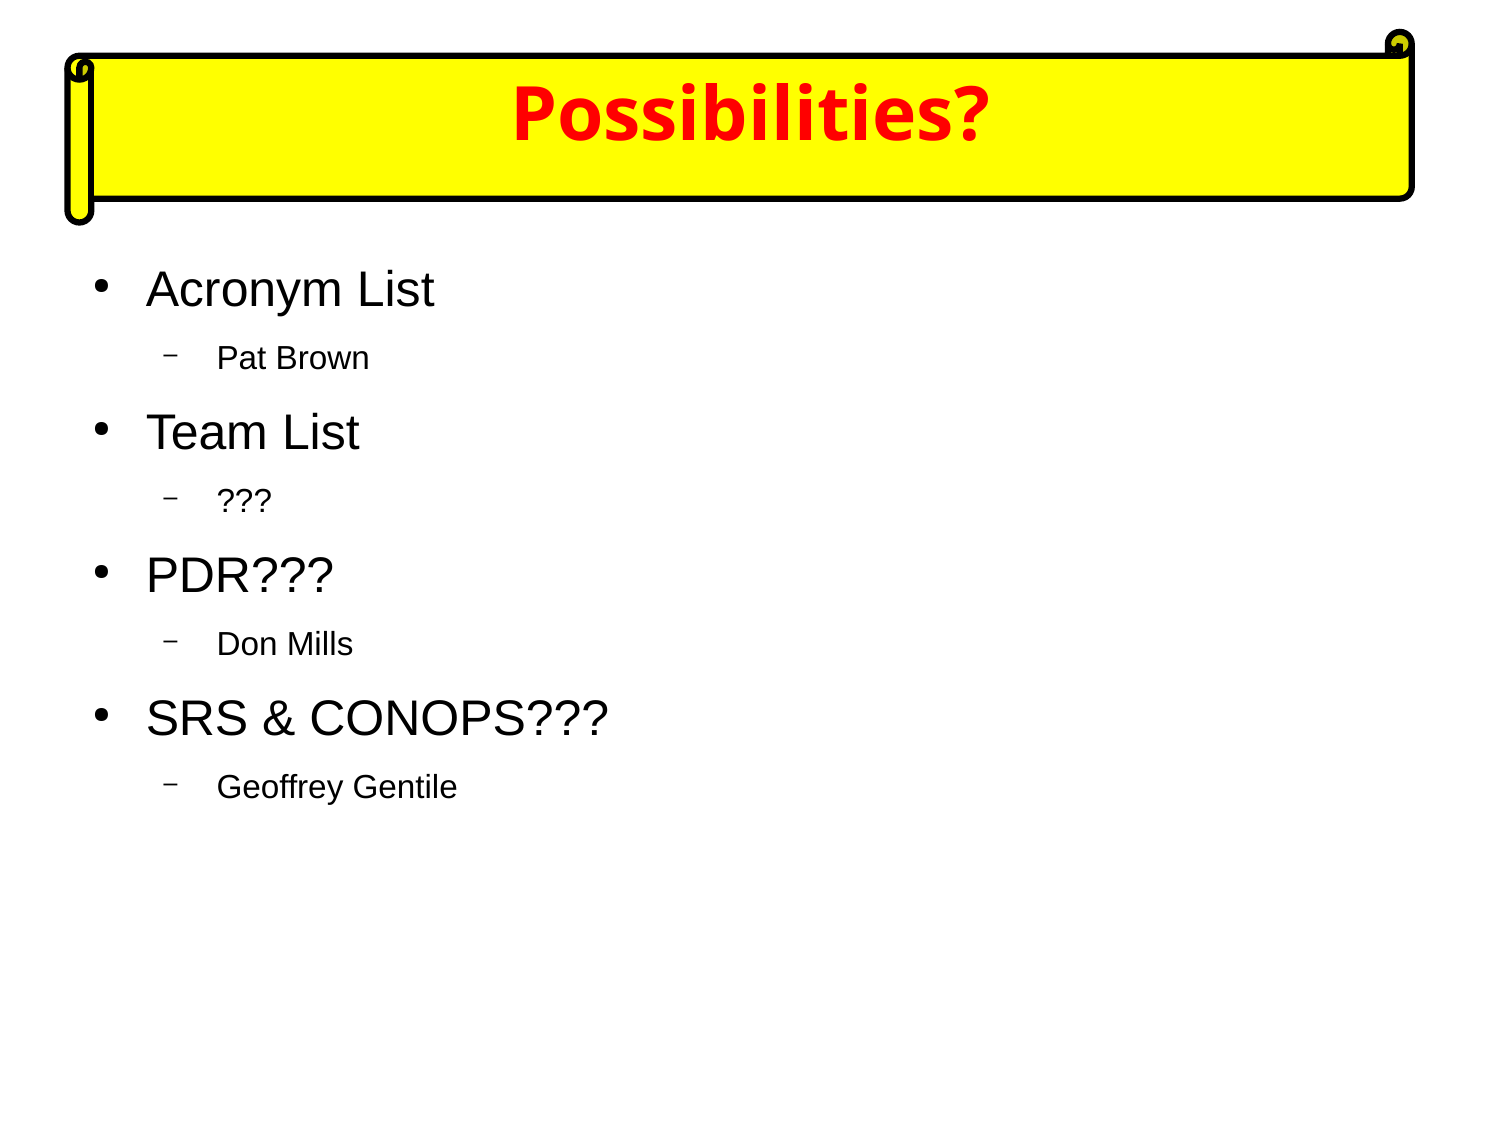

Possibilities?
# Acronym List
Pat Brown
Team List
???
PDR???
Don Mills
SRS & CONOPS???
Geoffrey Gentile